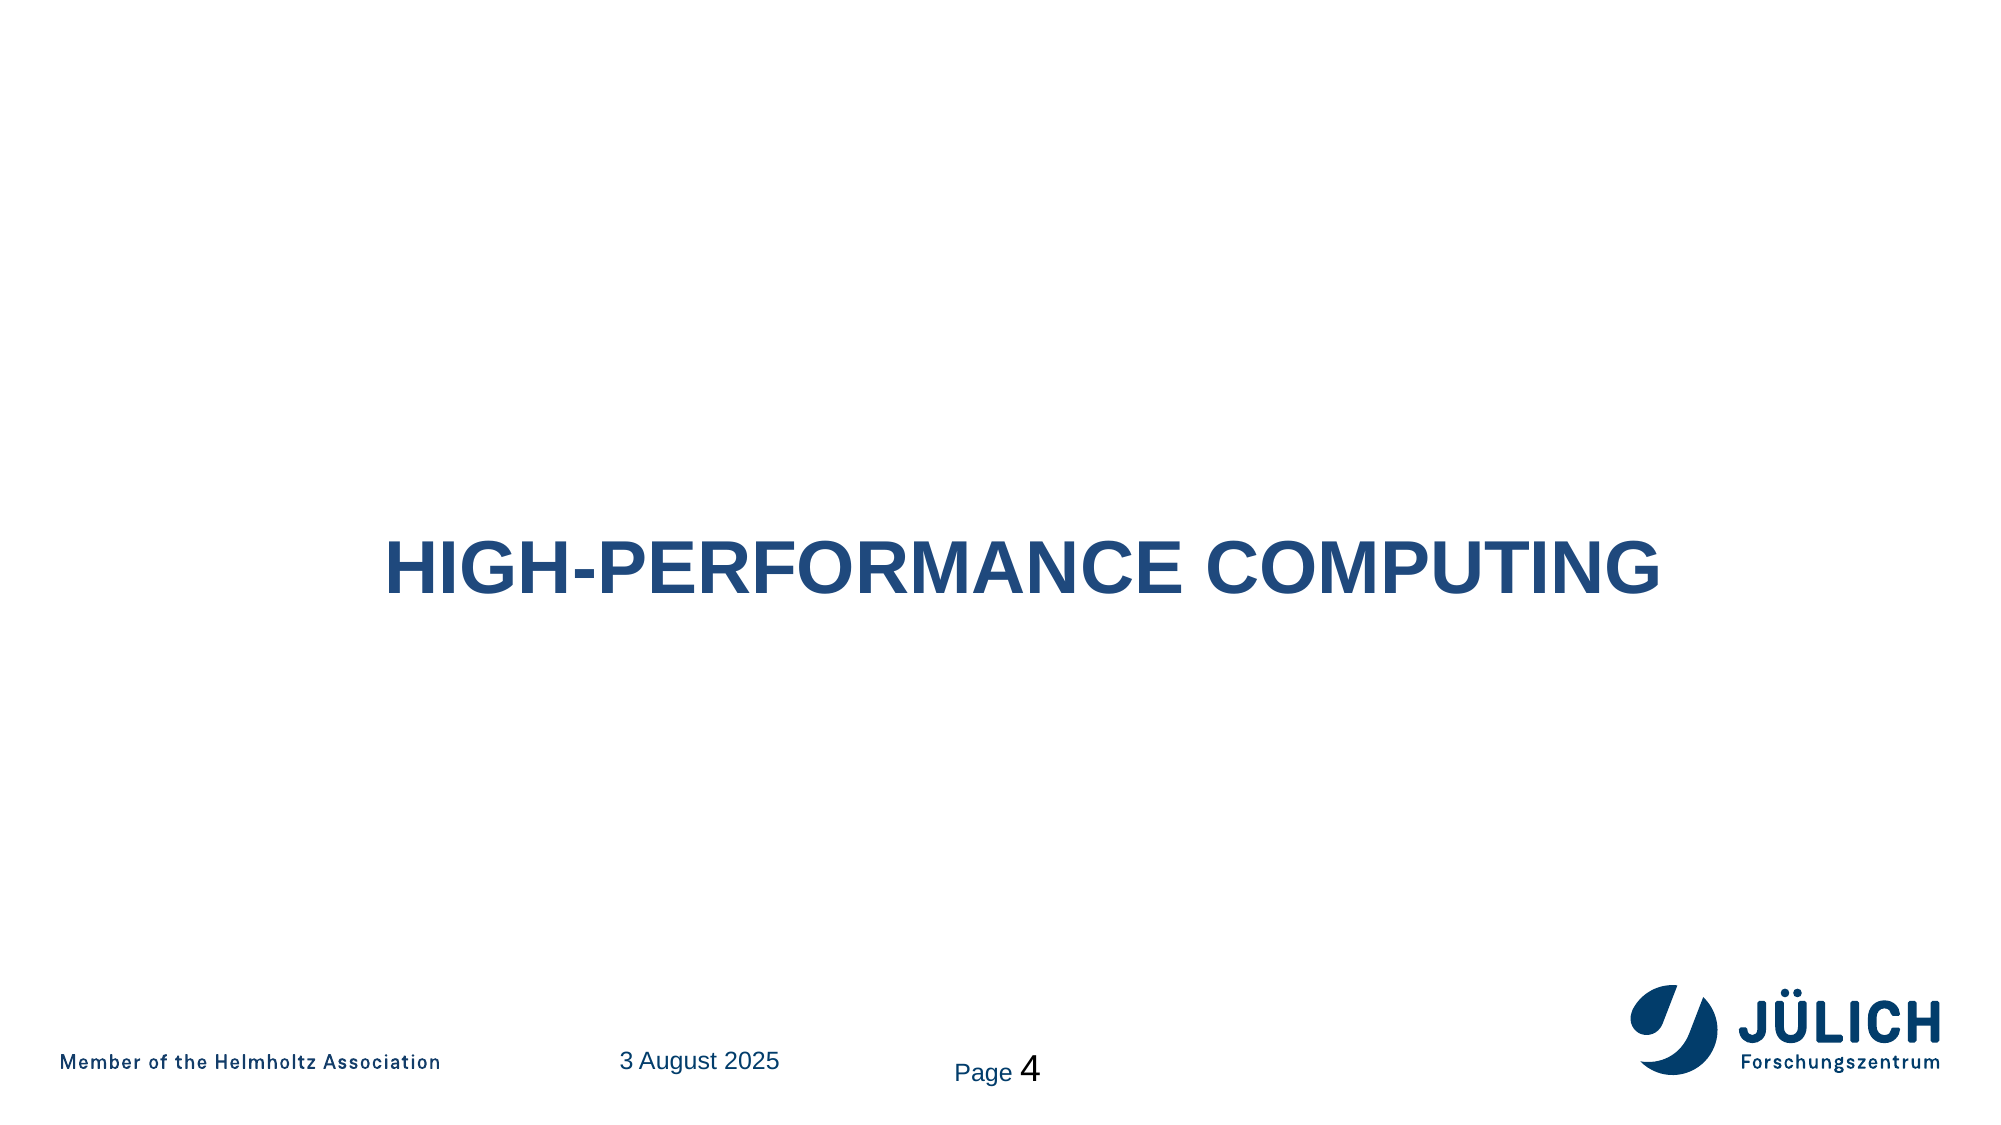

# High-performance computing
3 August 2025
Page